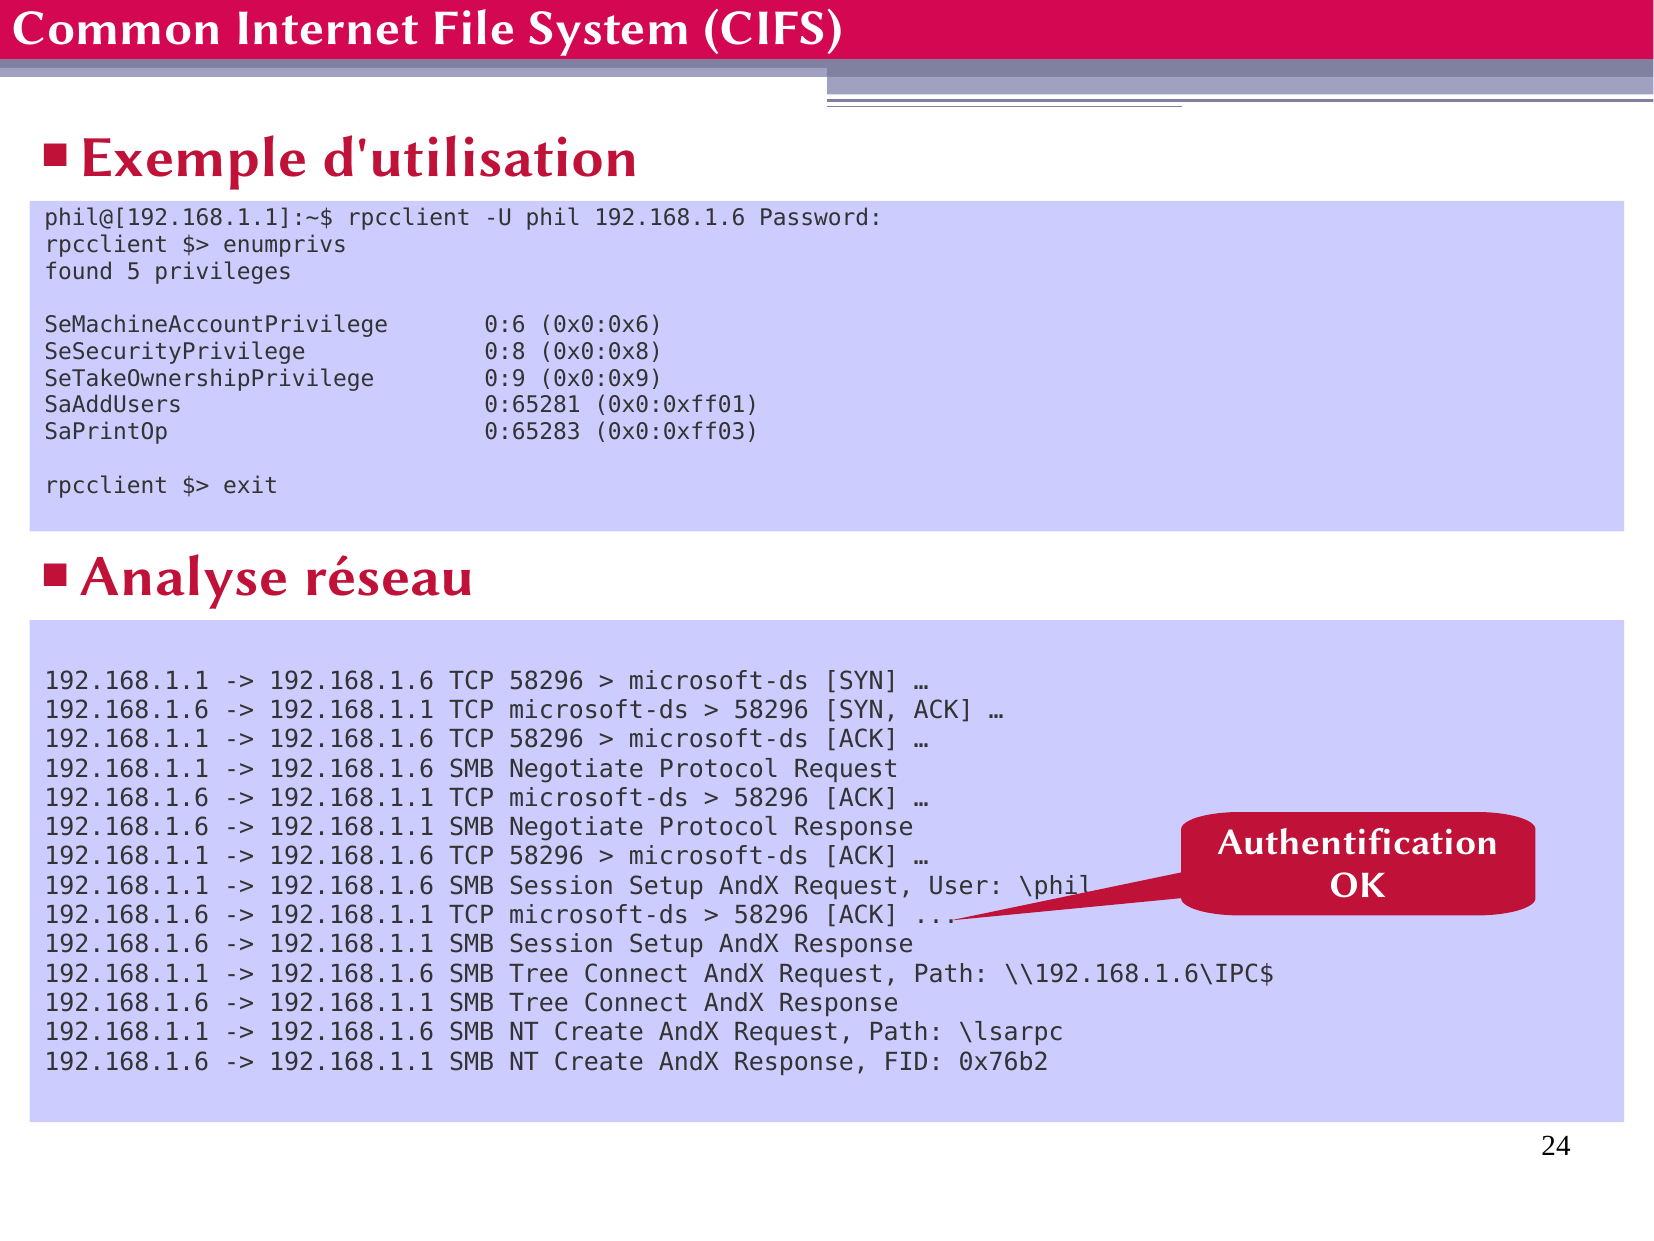

# Common Internet File System (CIFS)
Exemple d'utilisation
phil@[192.168.1.1]:~$ rpcclient -U phil 192.168.1.6 Password:
rpcclient $> enumprivs
found 5 privileges
SeMachineAccountPrivilege 0:6 (0x0:0x6)
SeSecurityPrivilege 0:8 (0x0:0x8)
SeTakeOwnershipPrivilege 0:9 (0x0:0x9)
SaAddUsers 0:65281 (0x0:0xff01)
SaPrintOp 0:65283 (0x0:0xff03)
rpcclient $> exit
Analyse réseau
192.168.1.1 -> 192.168.1.6 TCP 58296 > microsoft-ds [SYN] …
192.168.1.6 -> 192.168.1.1 TCP microsoft-ds > 58296 [SYN, ACK] …
192.168.1.1 -> 192.168.1.6 TCP 58296 > microsoft-ds [ACK] …
192.168.1.1 -> 192.168.1.6 SMB Negotiate Protocol Request
192.168.1.6 -> 192.168.1.1 TCP microsoft-ds > 58296 [ACK] …
192.168.1.6 -> 192.168.1.1 SMB Negotiate Protocol Response
192.168.1.1 -> 192.168.1.6 TCP 58296 > microsoft-ds [ACK] …
192.168.1.1 -> 192.168.1.6 SMB Session Setup AndX Request, User: \phil
192.168.1.6 -> 192.168.1.1 TCP microsoft-ds > 58296 [ACK] ...
192.168.1.6 -> 192.168.1.1 SMB Session Setup AndX Response
192.168.1.1 -> 192.168.1.6 SMB Tree Connect AndX Request, Path: \\192.168.1.6\IPC$
192.168.1.6 -> 192.168.1.1 SMB Tree Connect AndX Response
192.168.1.1 -> 192.168.1.6 SMB NT Create AndX Request, Path: \lsarpc
192.168.1.6 -> 192.168.1.1 SMB NT Create AndX Response, FID: 0x76b2
Authentification
OK
24